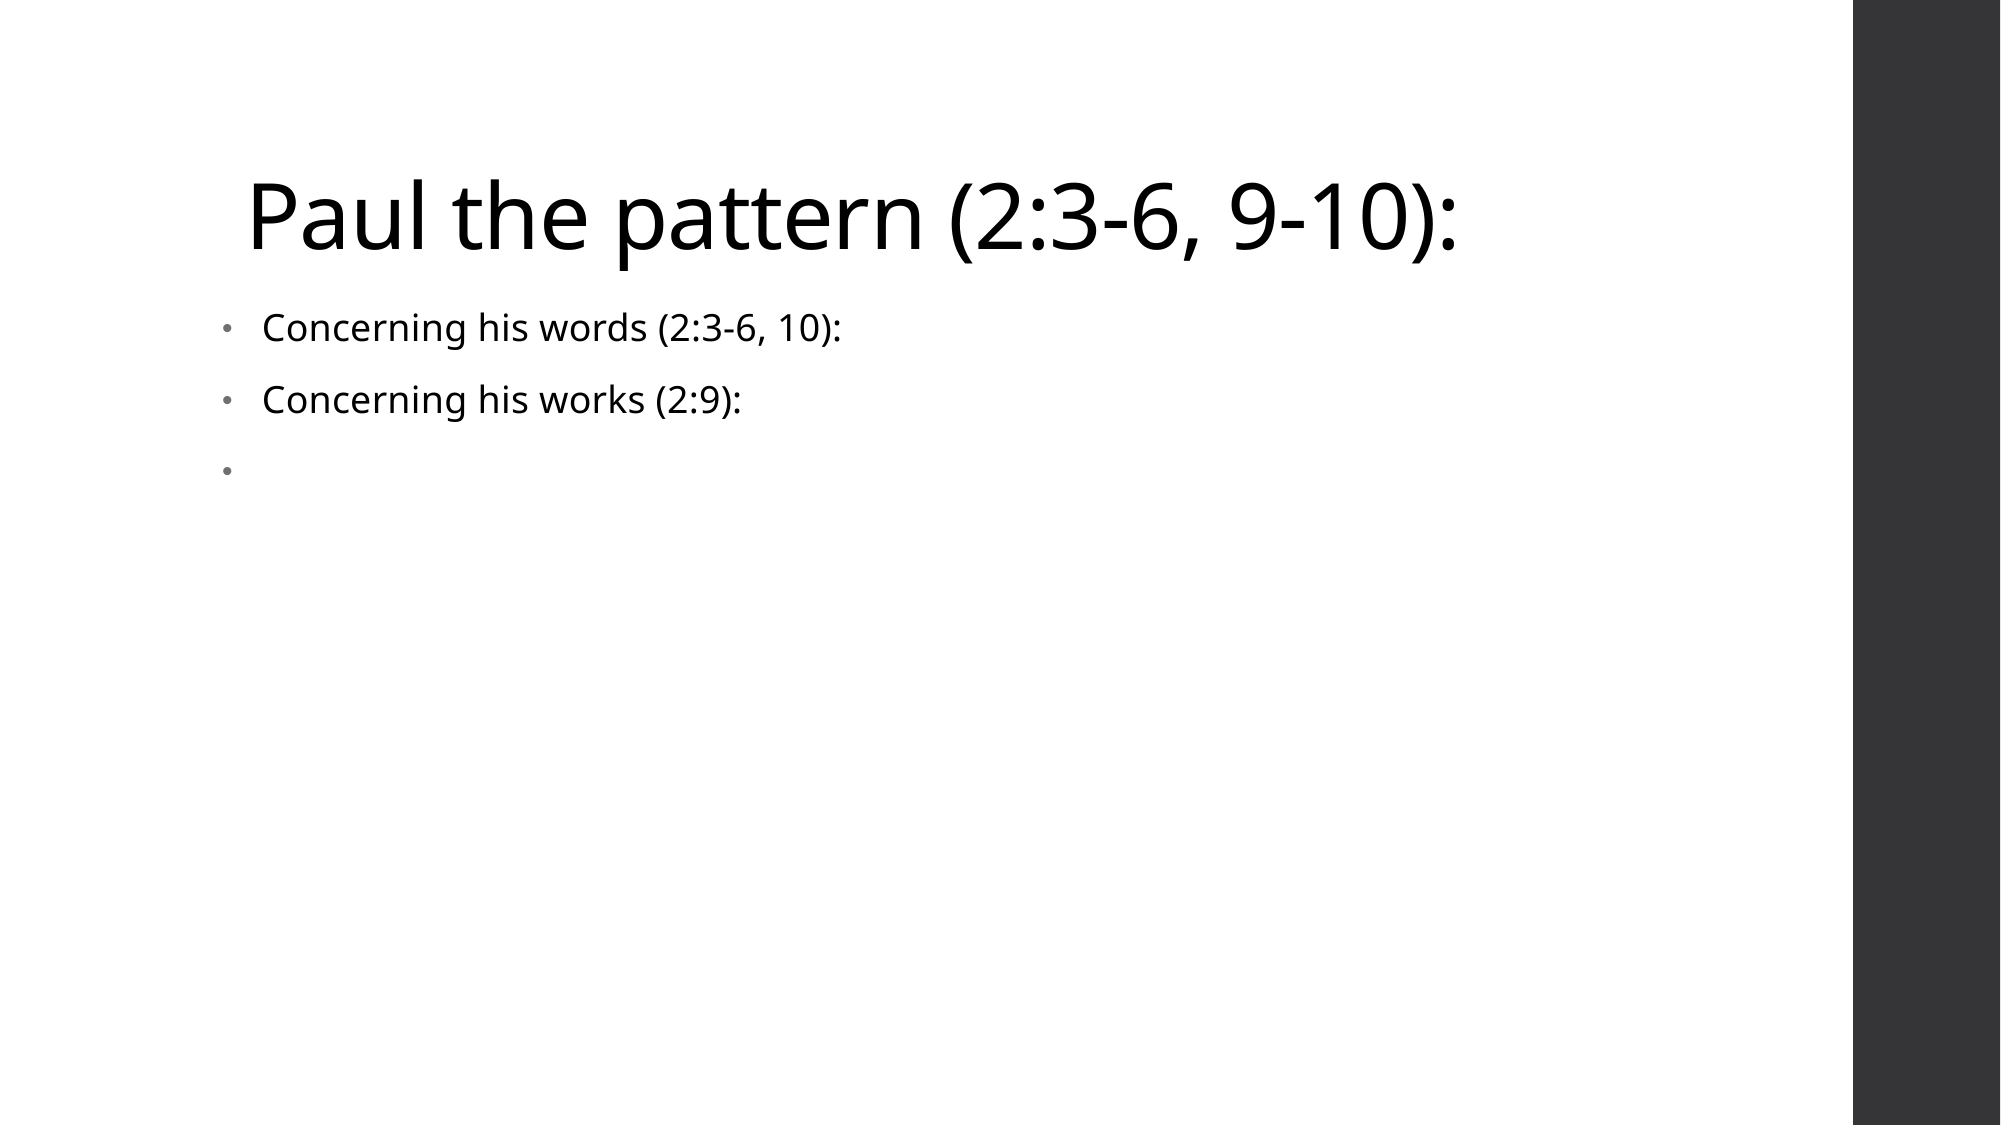

# Paul the pattern (2:3-6, 9-10):
 Concerning his words (2:3-6, 10):
 Concerning his works (2:9):